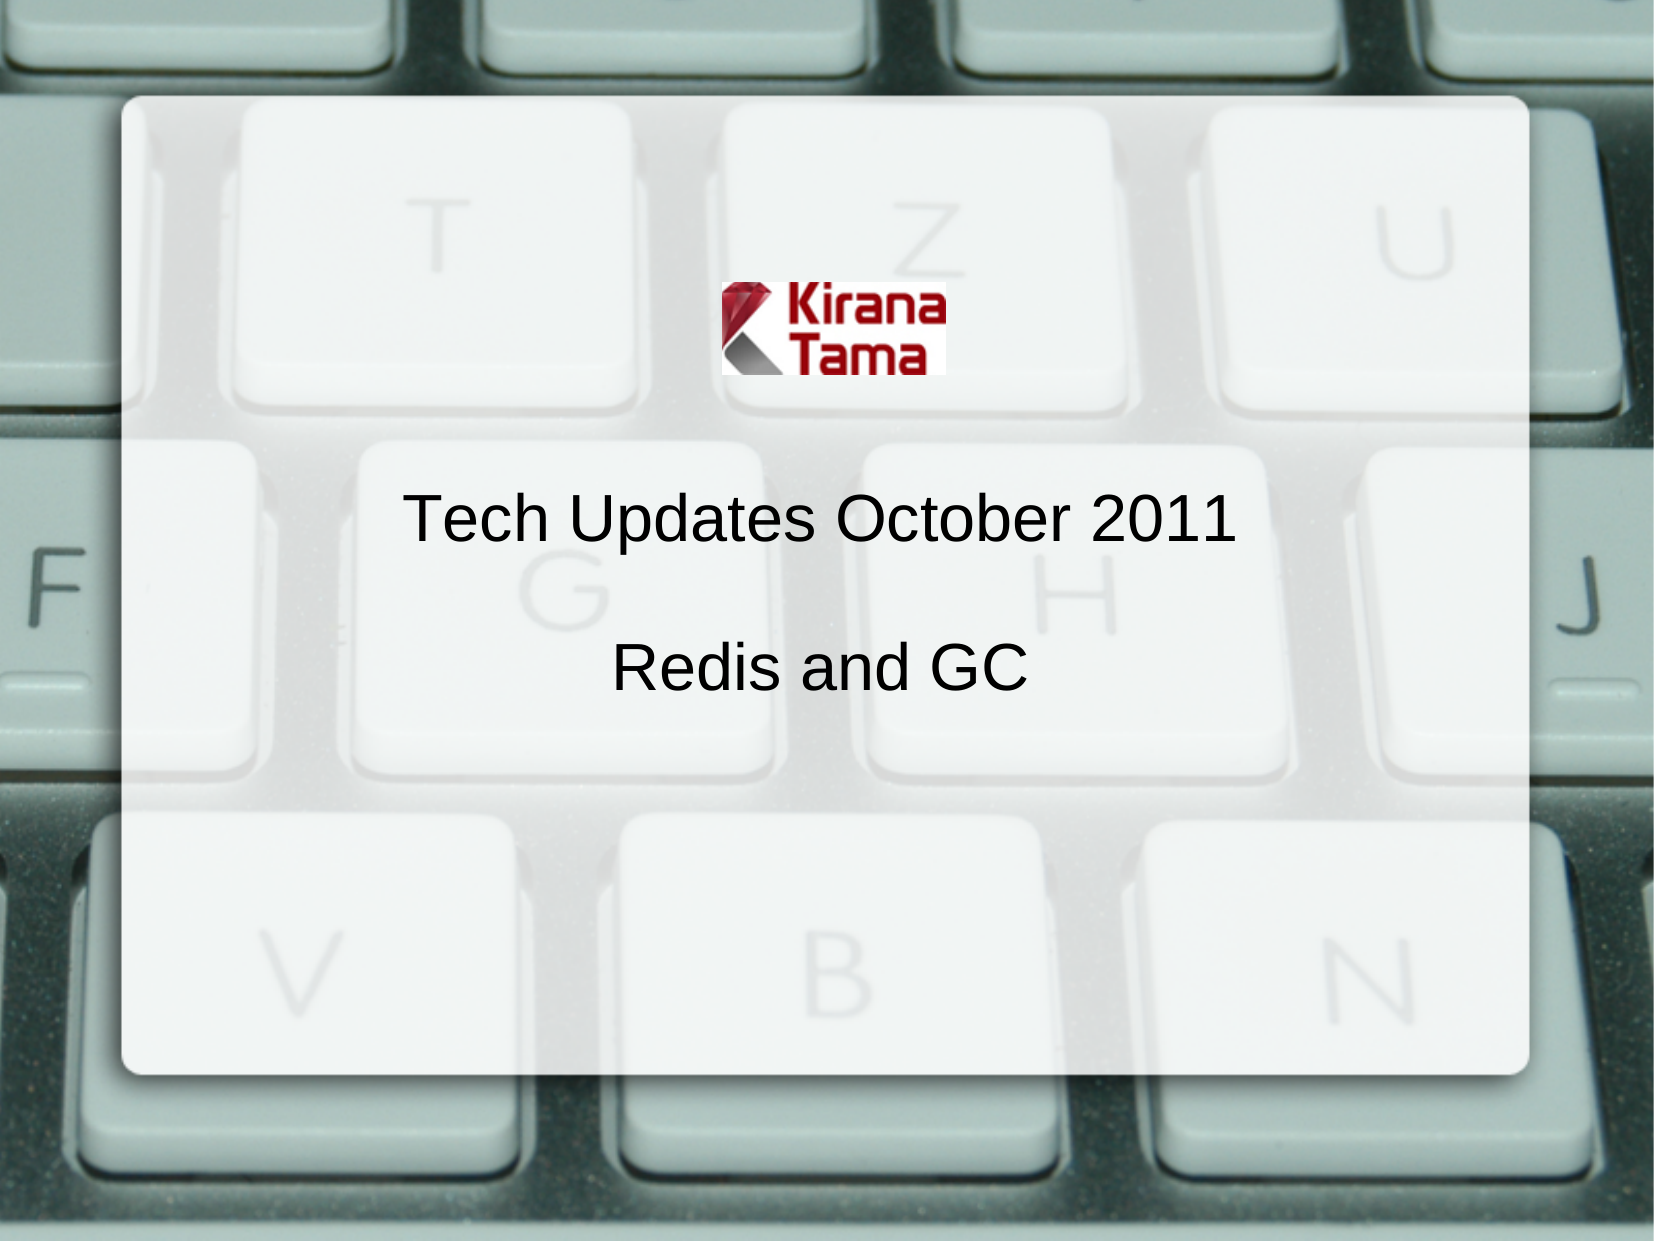

Tech Updates October 2011
Redis and GC